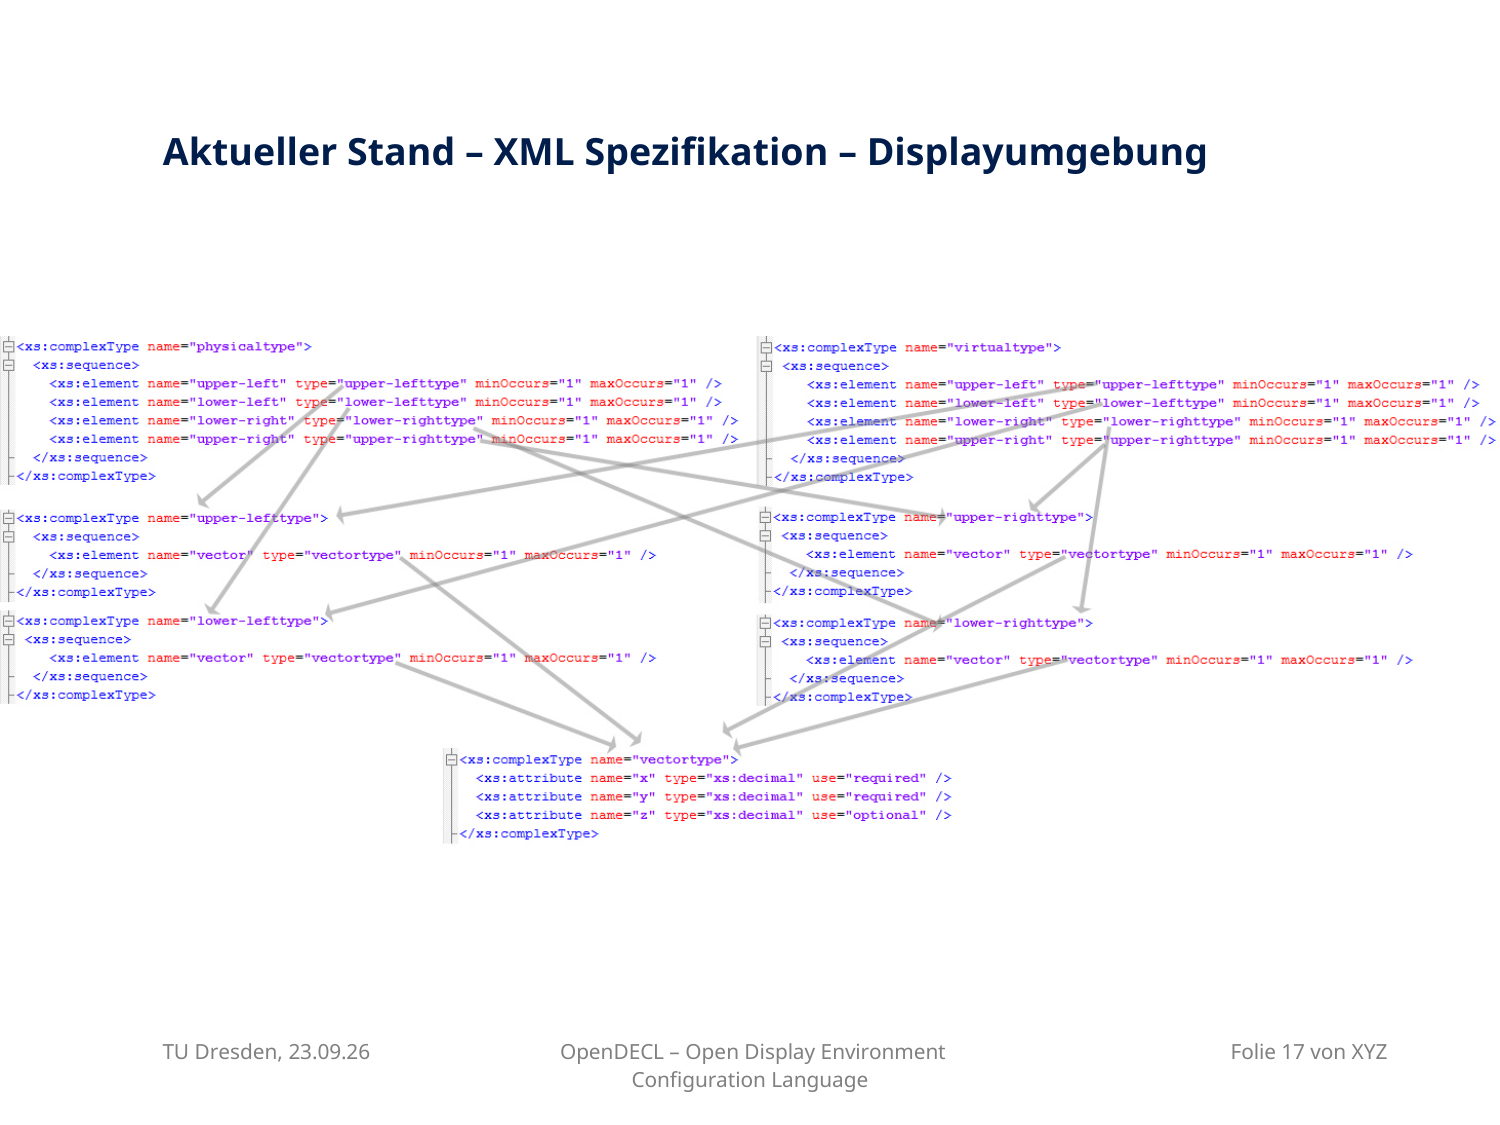

# Aktueller Stand – XML Spezifikation – Displayumgebung
17